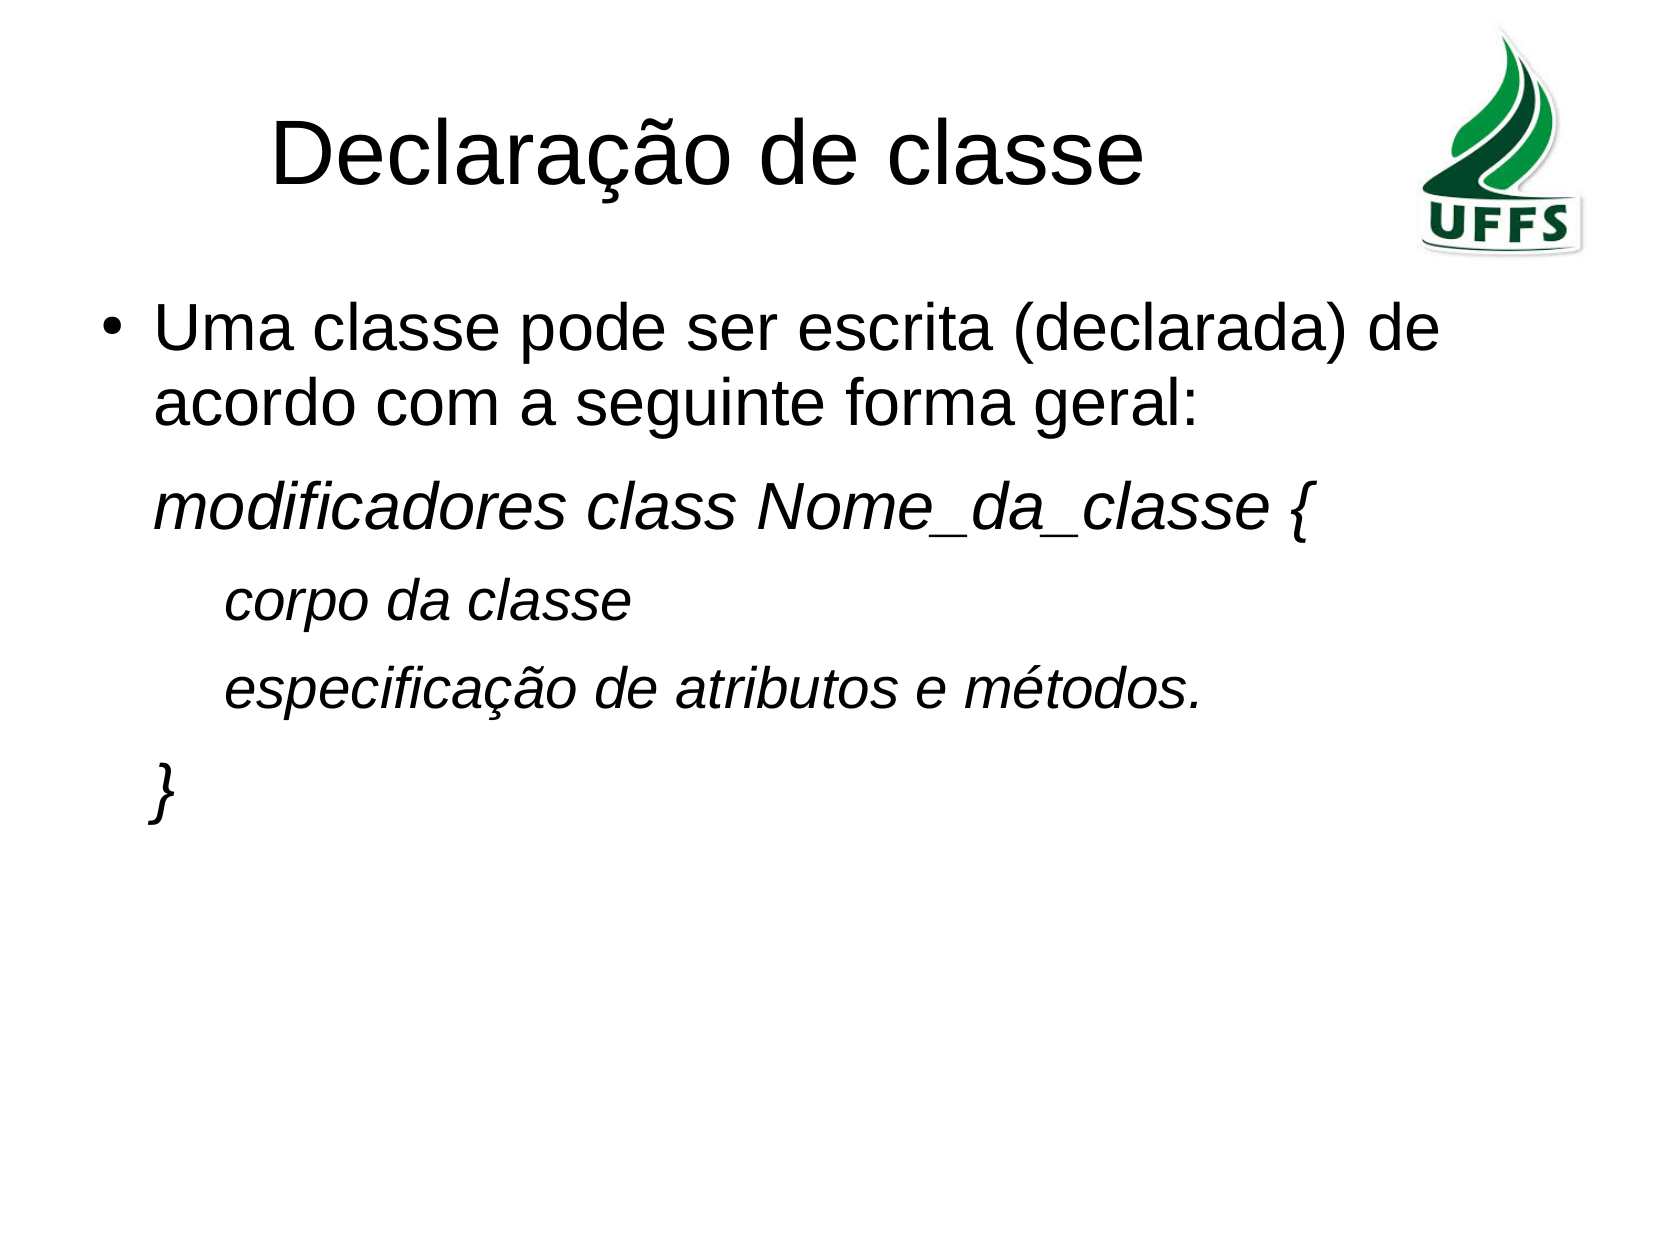

# Declaração de classe
Uma classe pode ser escrita (declarada) de acordo com a seguinte forma geral:
modificadores class Nome_da_classe {
corpo da classe
especificação de atributos e métodos.
}